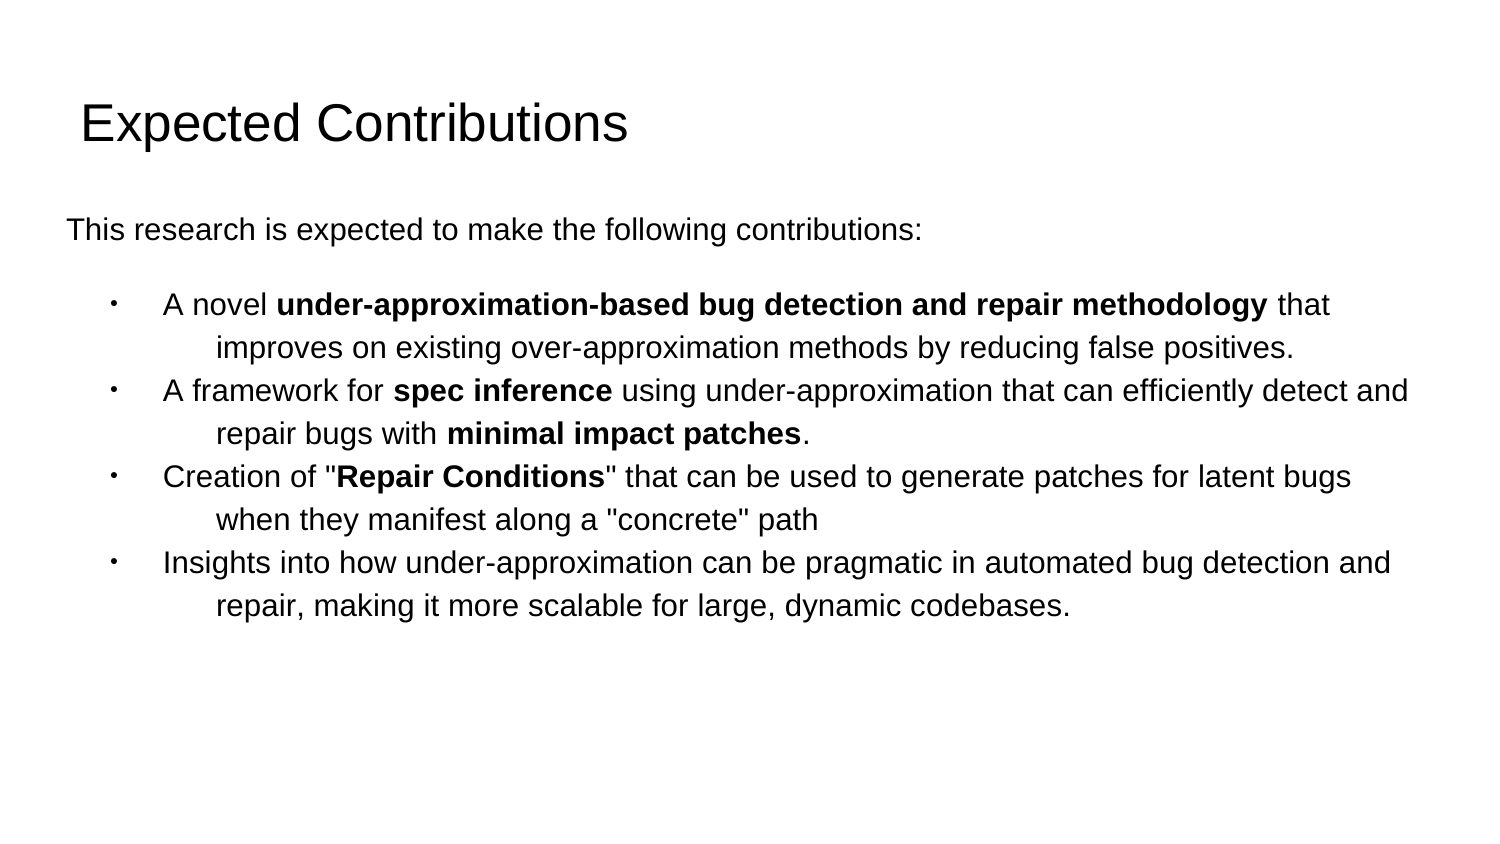

# Expected Contributions
This research is expected to make the following contributions:
A novel under-approximation-based bug detection and repair methodology that improves on existing over-approximation methods by reducing false positives.
A framework for spec inference using under-approximation that can efficiently detect and repair bugs with minimal impact patches.
Creation of "Repair Conditions" that can be used to generate patches for latent bugs when they manifest along a "concrete" path
Insights into how under-approximation can be pragmatic in automated bug detection and repair, making it more scalable for large, dynamic codebases.